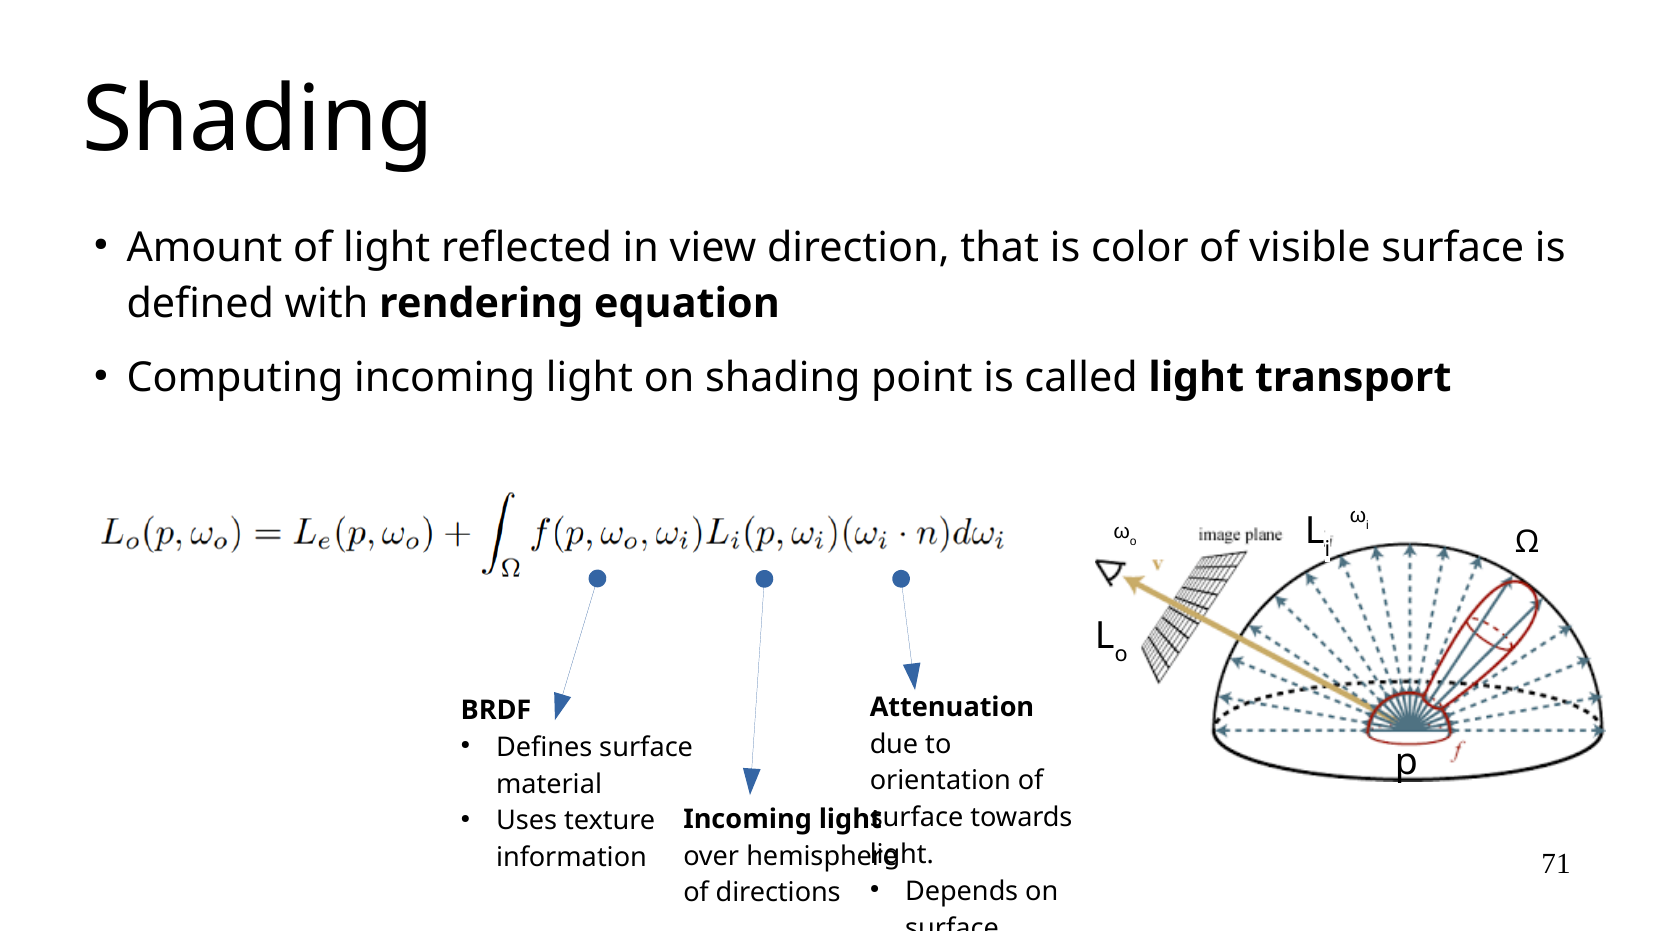

# Shading
Amount of light reflected in view direction, that is color of visible surface is defined with rendering equation
Computing incoming light on shading point is called light transport
Li
ωi
Ω
ωo
Lo
Attenuation due to orientation of surface towards light.
Depends on surface shape (normal)
BRDF
Defines surface material
Uses texture information
p
Incoming light
over hemisphere
of directions
71